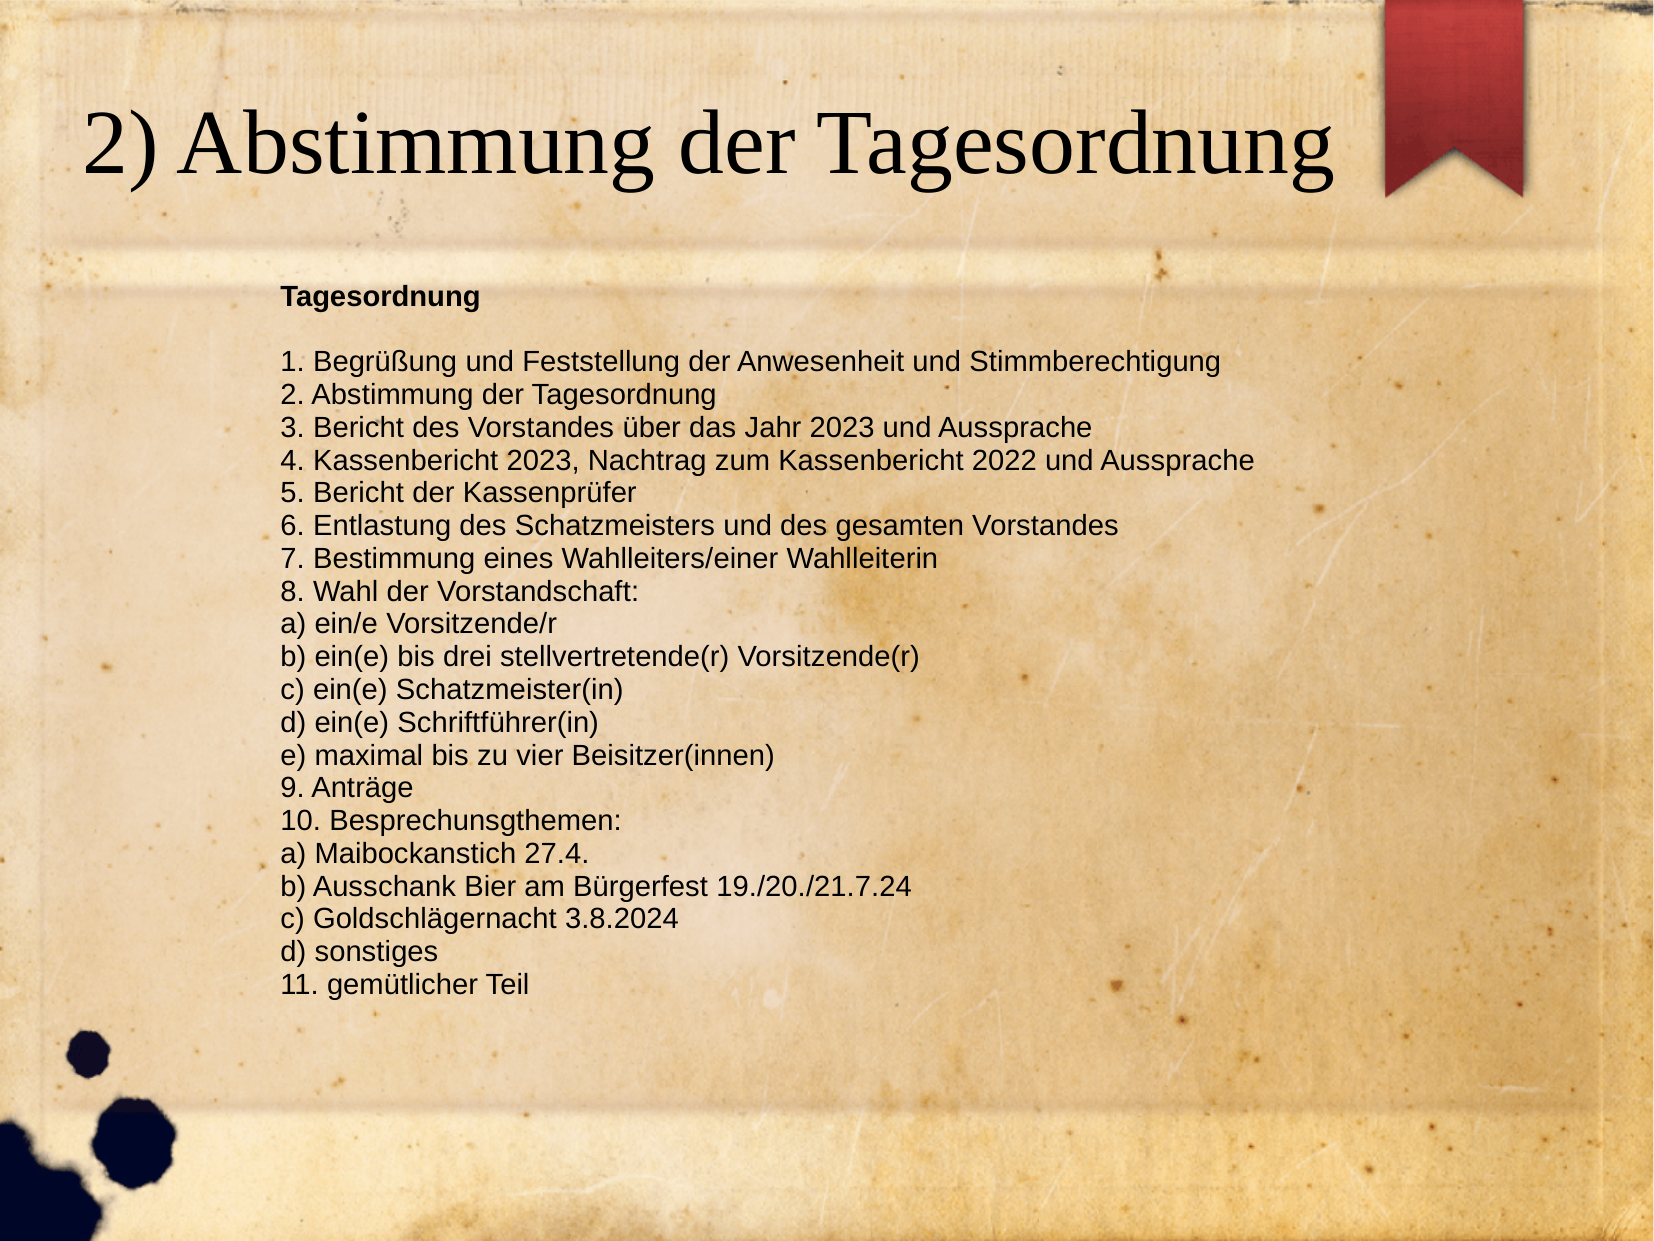

# 2) Abstimmung der Tagesordnung
Tagesordnung
1. Begrüßung und Feststellung der Anwesenheit und Stimmberechtigung
2. Abstimmung der Tagesordnung
3. Bericht des Vorstandes über das Jahr 2023 und Aussprache
4. Kassenbericht 2023, Nachtrag zum Kassenbericht 2022 und Aussprache
5. Bericht der Kassenprüfer
6. Entlastung des Schatzmeisters und des gesamten Vorstandes
7. Bestimmung eines Wahlleiters/einer Wahlleiterin
8. Wahl der Vorstandschaft:
a) ein/e Vorsitzende/r
b) ein(e) bis drei stellvertretende(r) Vorsitzende(r)
c) ein(e) Schatzmeister(in)
d) ein(e) Schriftführer(in)
e) maximal bis zu vier Beisitzer(innen)
9. Anträge
10. Besprechunsgthemen:
a) Maibockanstich 27.4.
b) Ausschank Bier am Bürgerfest 19./20./21.7.24
c) Goldschlägernacht 3.8.2024
d) sonstiges
11. gemütlicher Teil